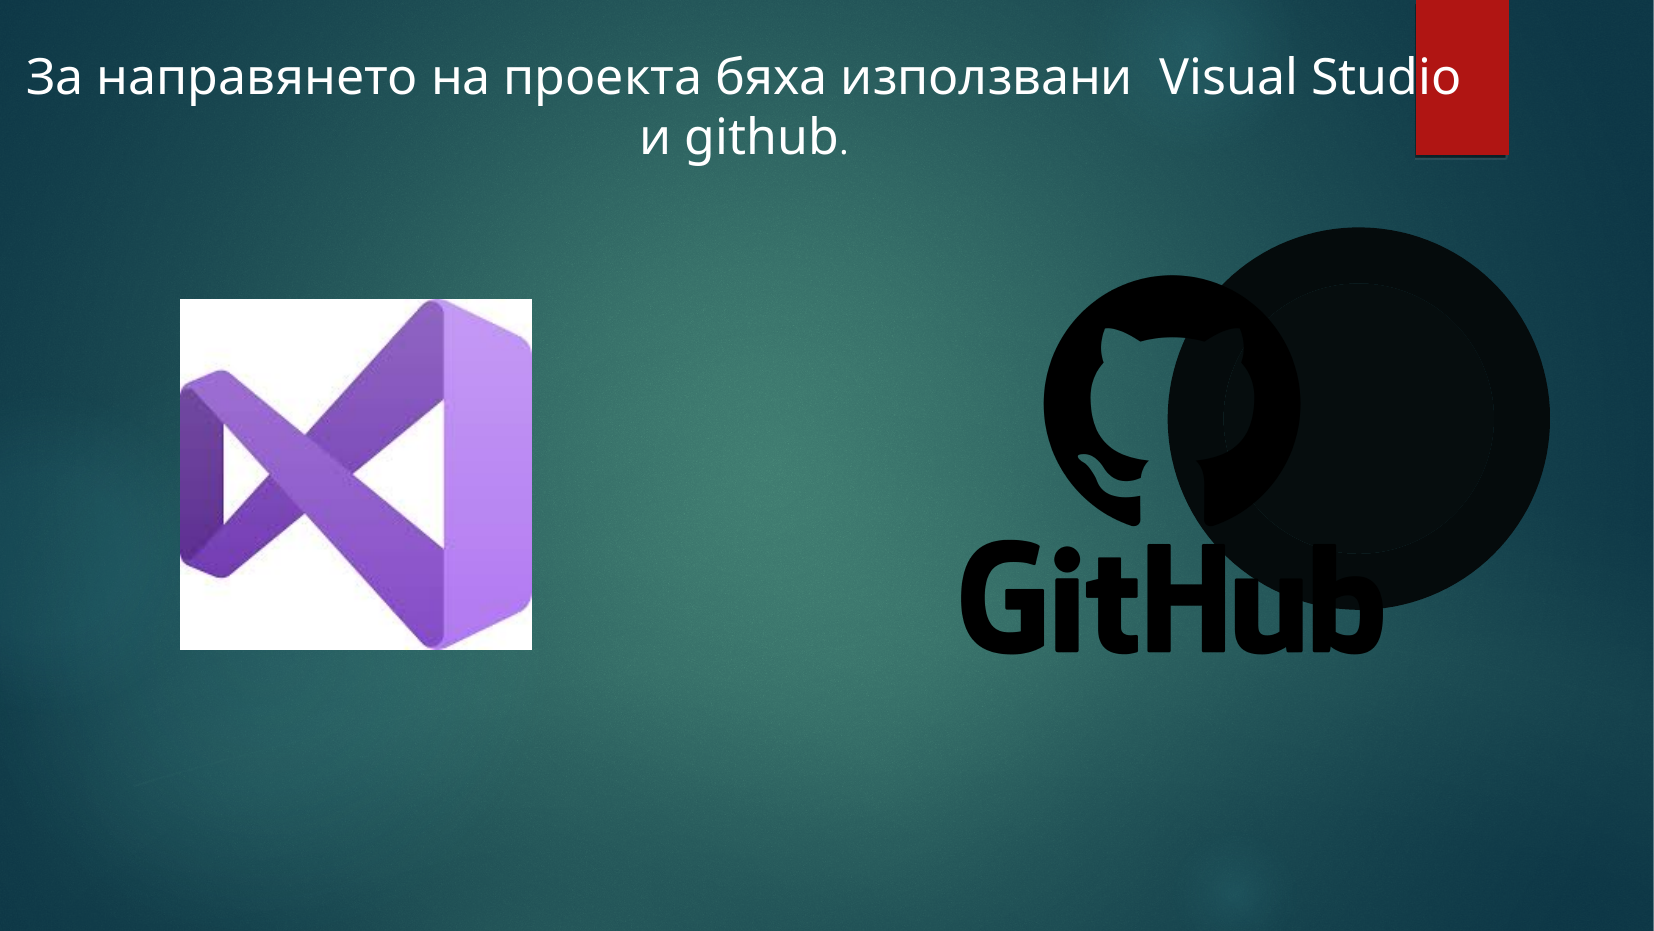

# За направянето на проекта бяха използвани Visual Studio и github.